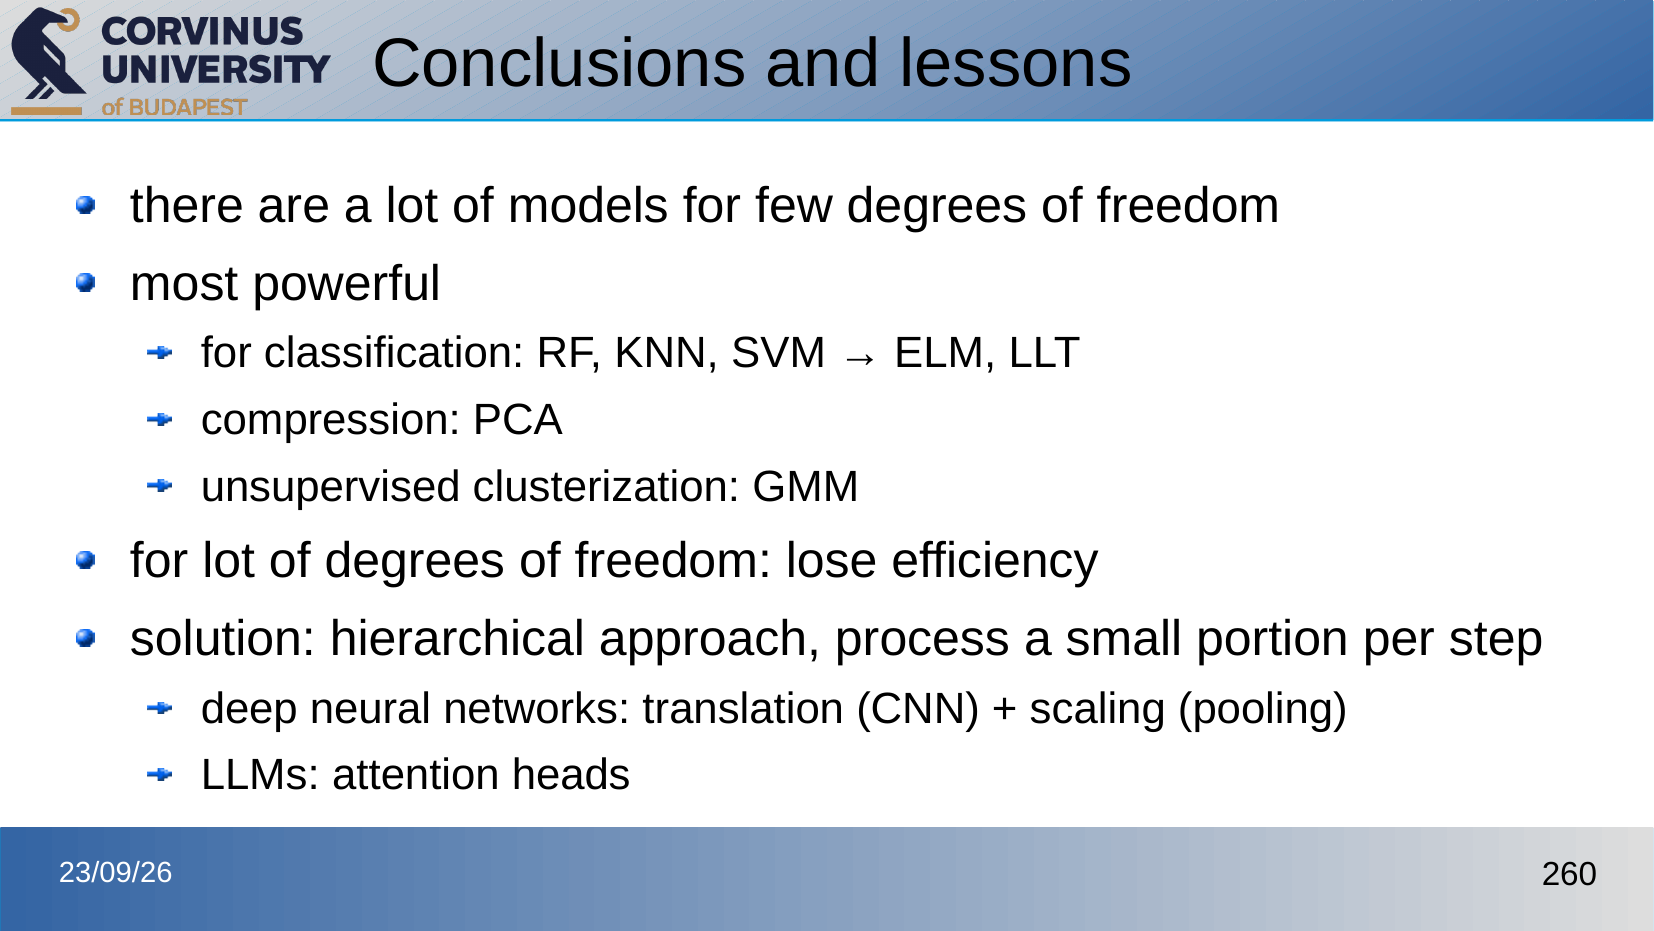

# Conclusions and lessons
there are a lot of models for few degrees of freedom
most powerful
for classification: RF, KNN, SVM → ELM, LLT
compression: PCA
unsupervised clusterization: GMM
for lot of degrees of freedom: lose efficiency
solution: hierarchical approach, process a small portion per step
deep neural networks: translation (CNN) + scaling (pooling)
LLMs: attention heads